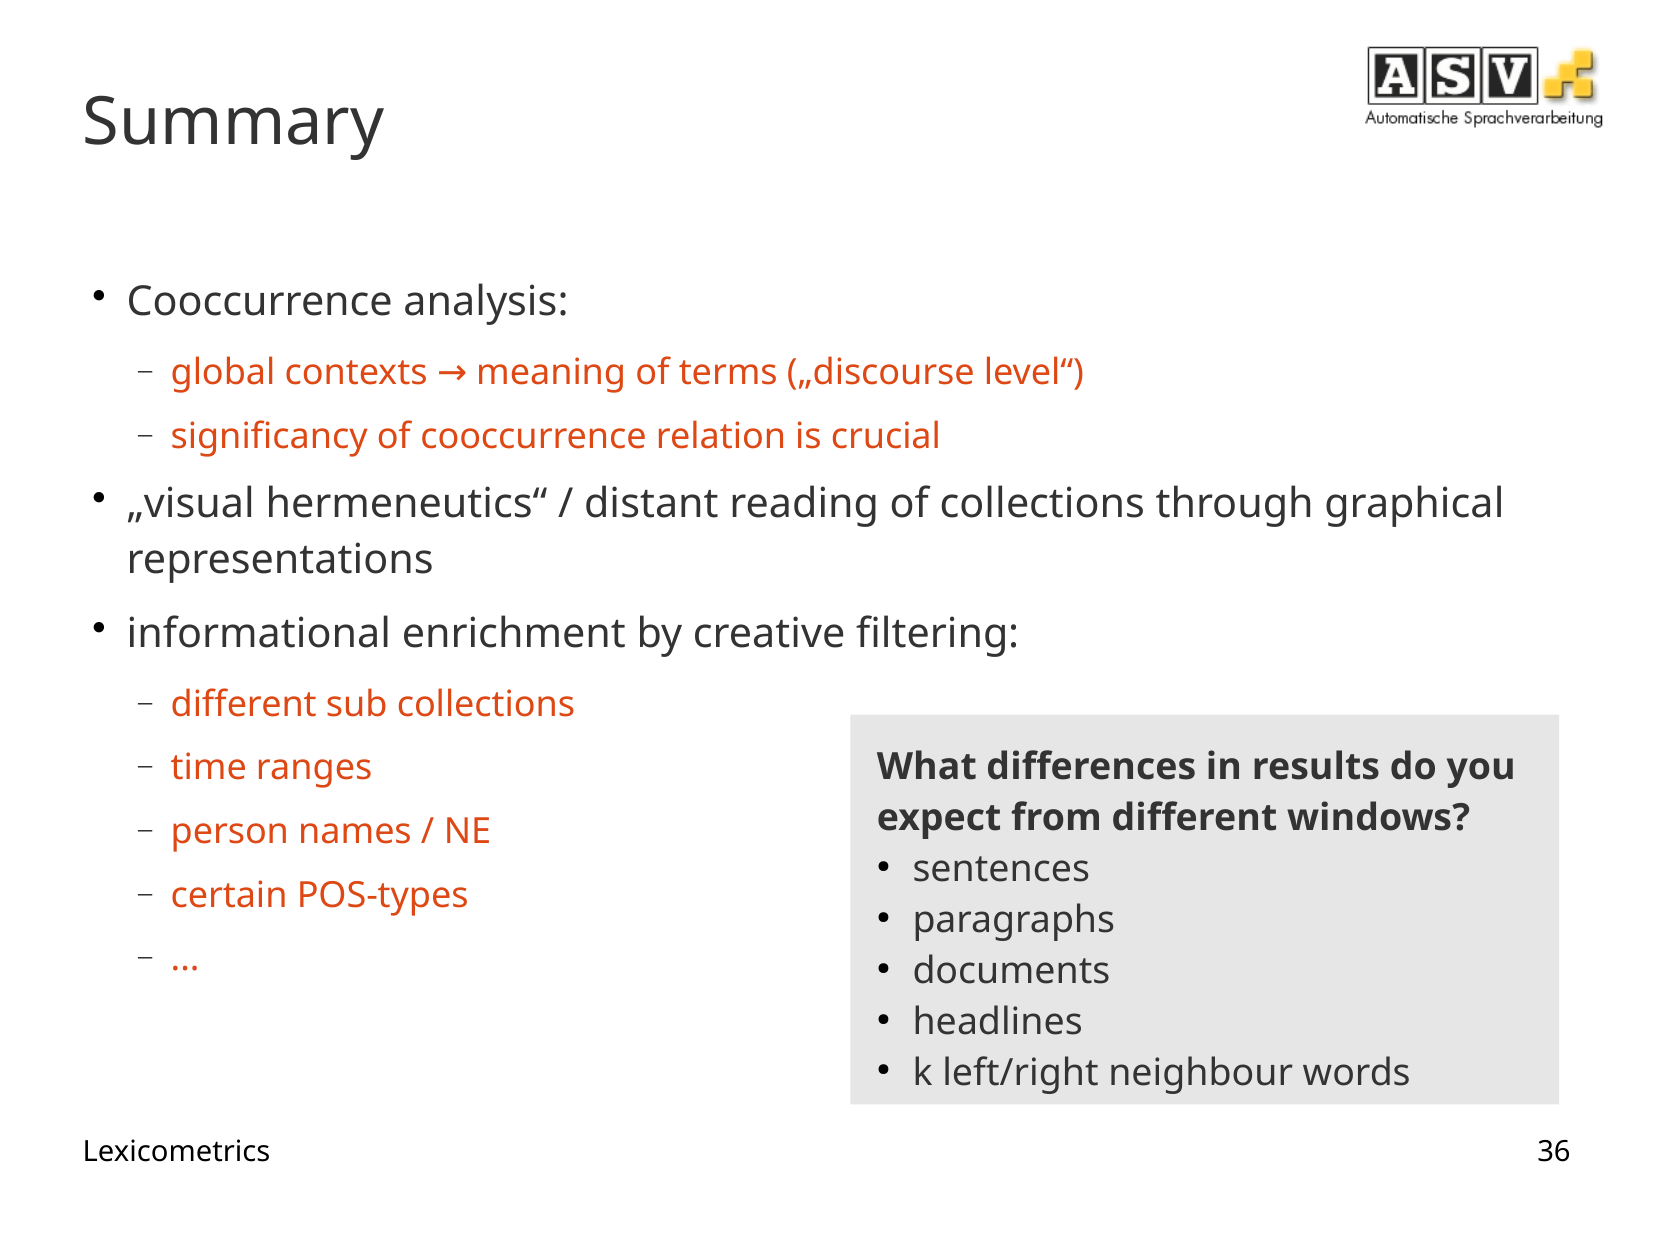

# Summary
Cooccurrence analysis:
global contexts → meaning of terms („discourse level“)
significancy of cooccurrence relation is crucial
„visual hermeneutics“ / distant reading of collections through graphical representations
informational enrichment by creative filtering:
different sub collections
time ranges
person names / NE
certain POS-types
...
What differences in results do you expect from different windows?
sentences
paragraphs
documents
headlines
k left/right neighbour words
Lexicometrics
36